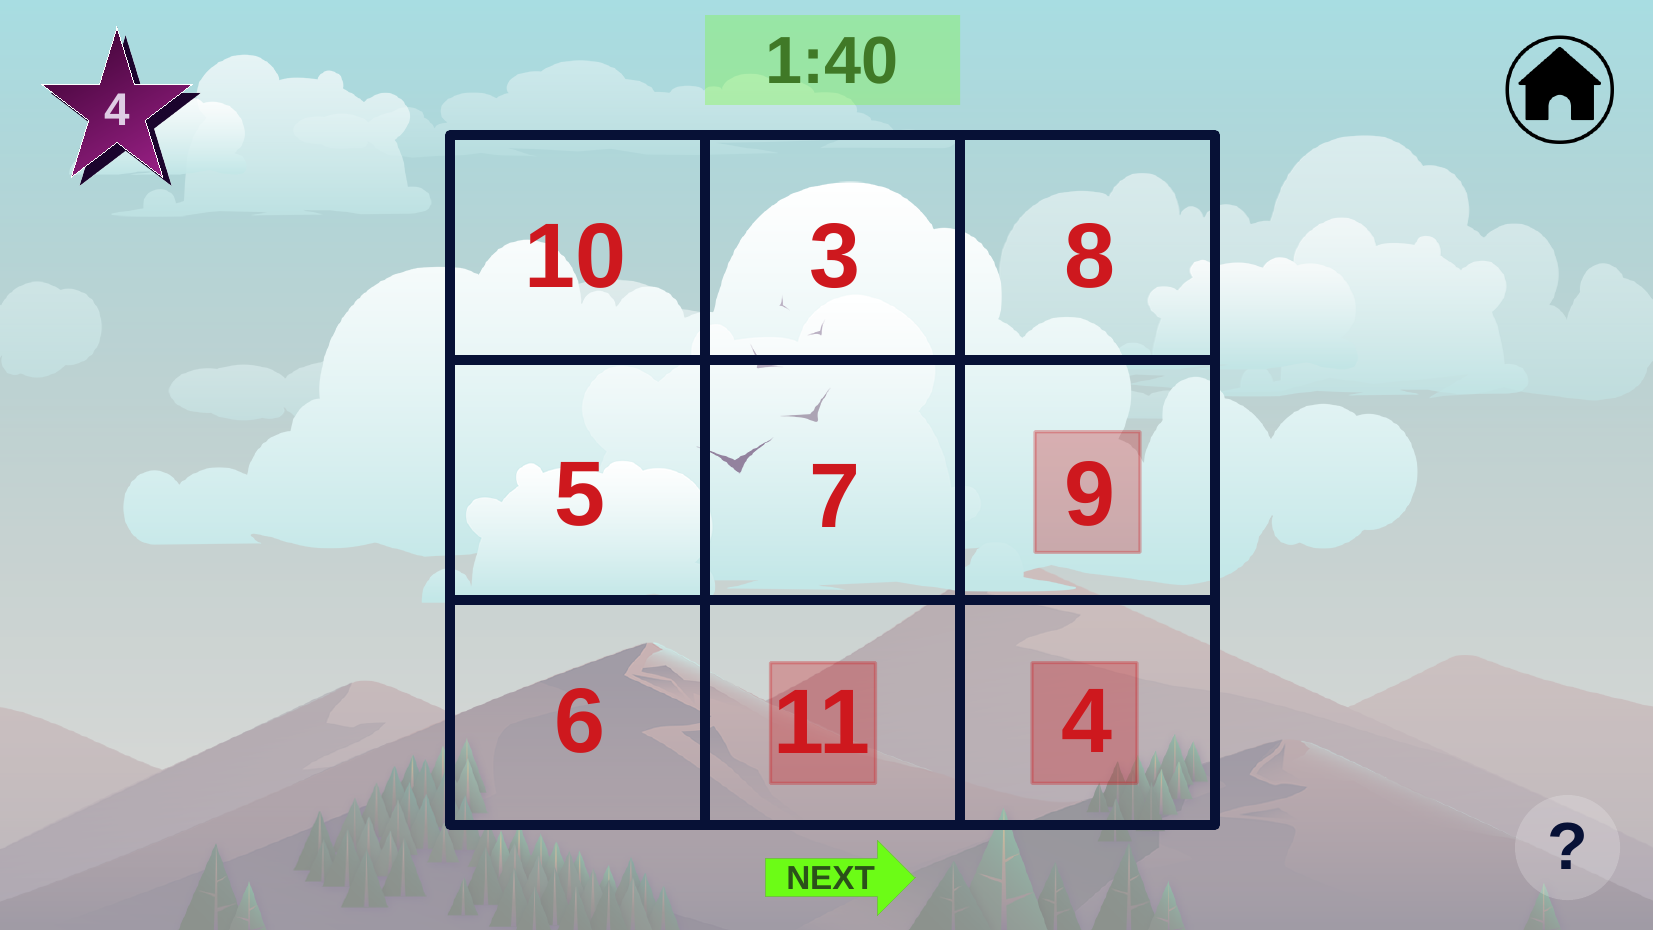

1:40
4
10
3
8
5
9
7
6
4
11
?
NEXT